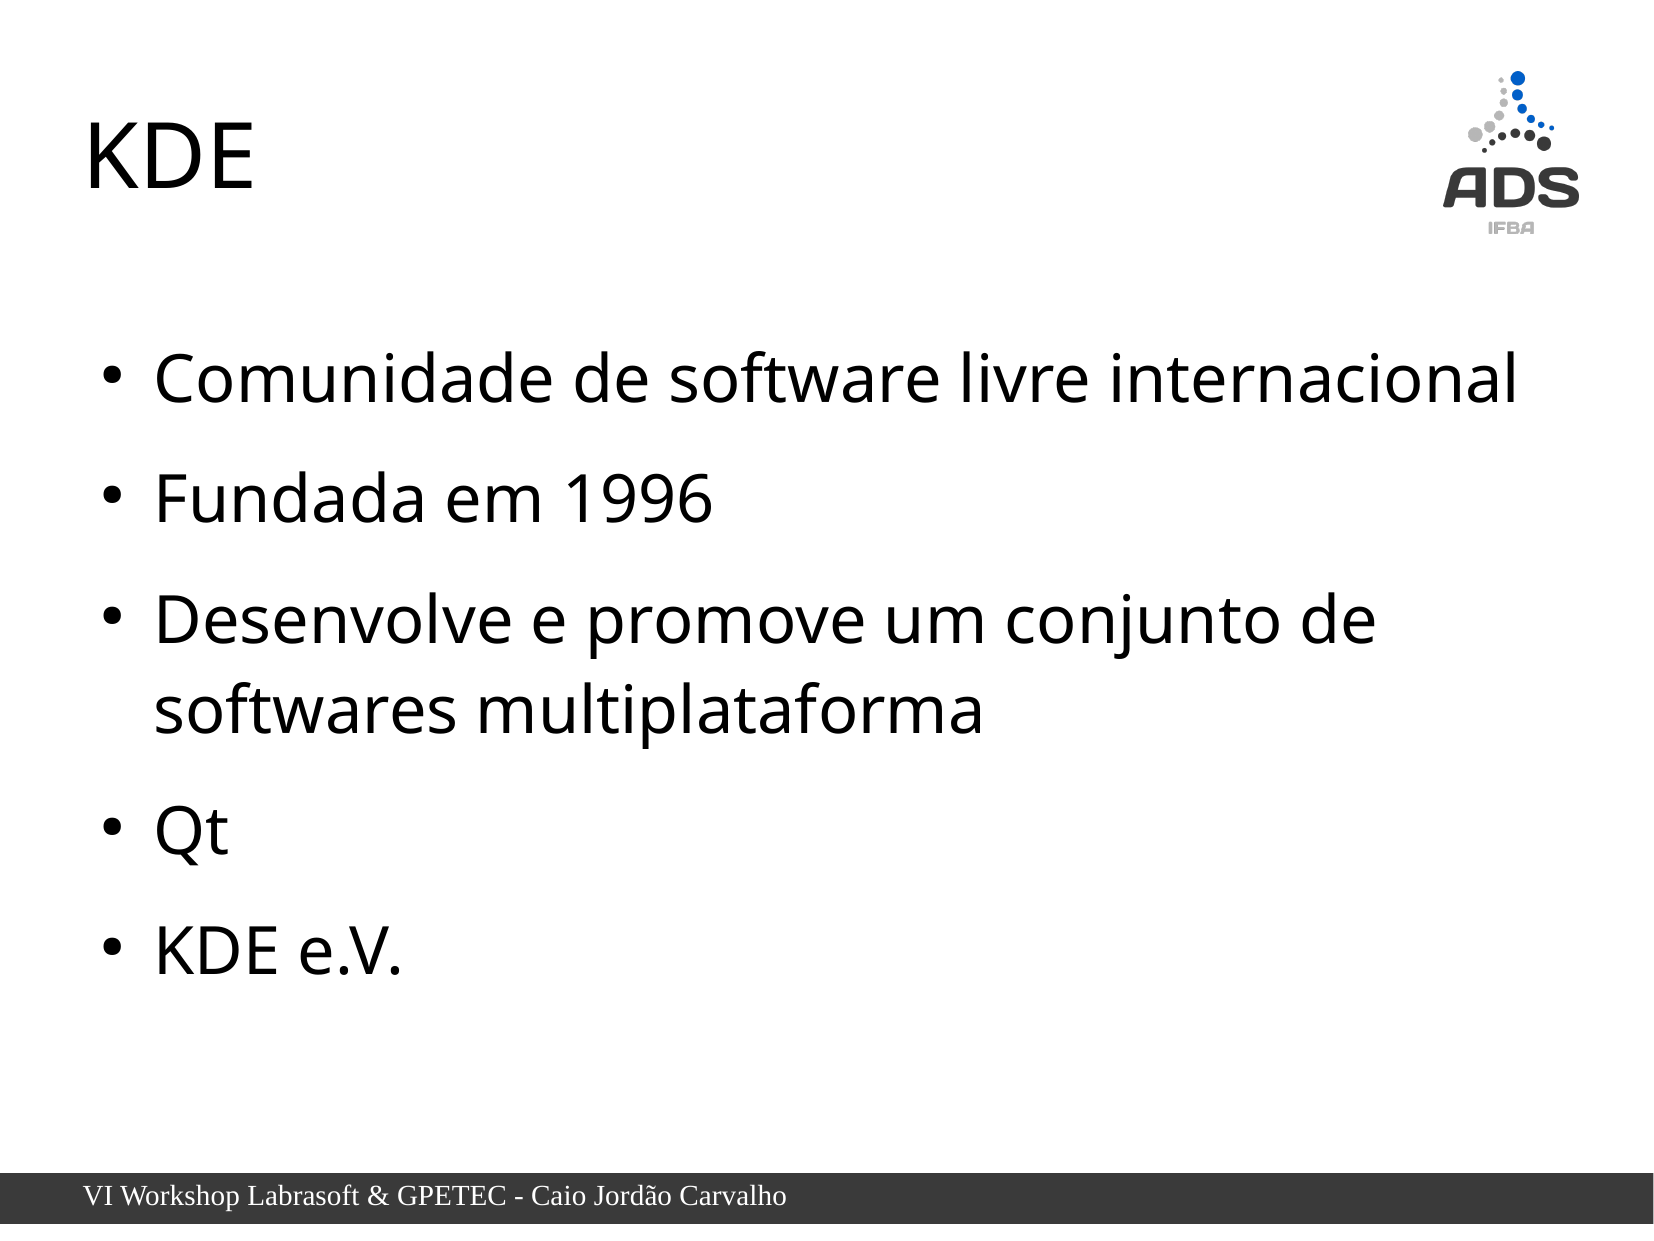

# KDE
Comunidade de software livre internacional
Fundada em 1996
Desenvolve e promove um conjunto de softwares multiplataforma
Qt
KDE e.V.